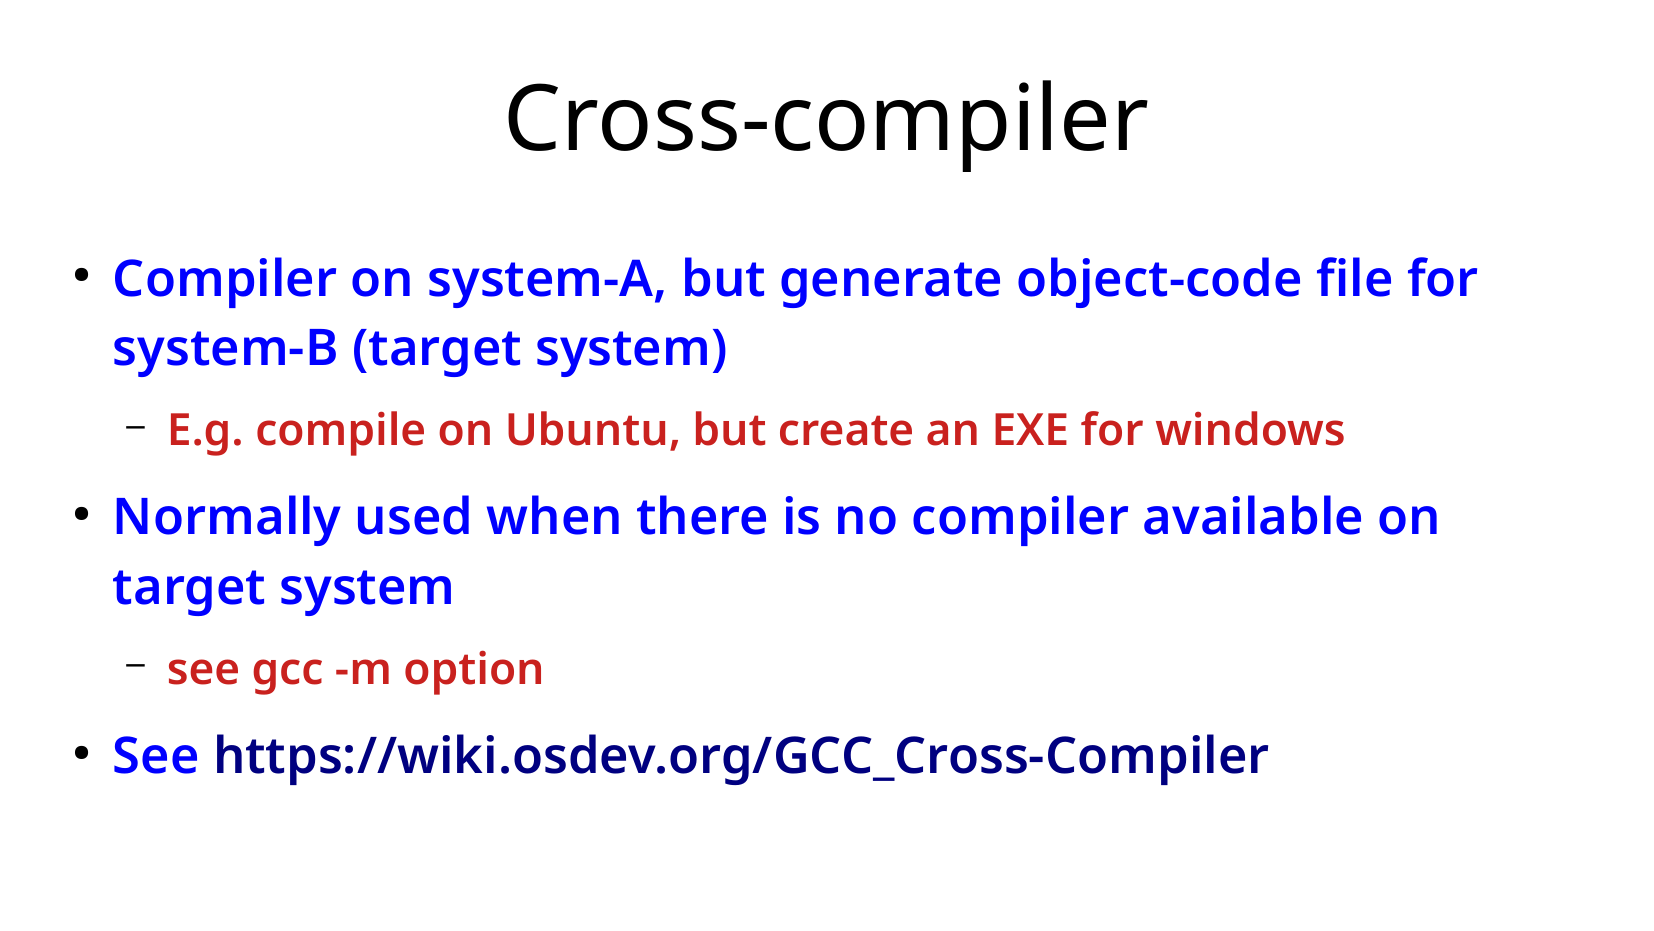

# Cross-compiler
Compiler on system-A, but generate object-code file for system-B (target system)
E.g. compile on Ubuntu, but create an EXE for windows
Normally used when there is no compiler available on target system
see gcc -m option
See https://wiki.osdev.org/GCC_Cross-Compiler